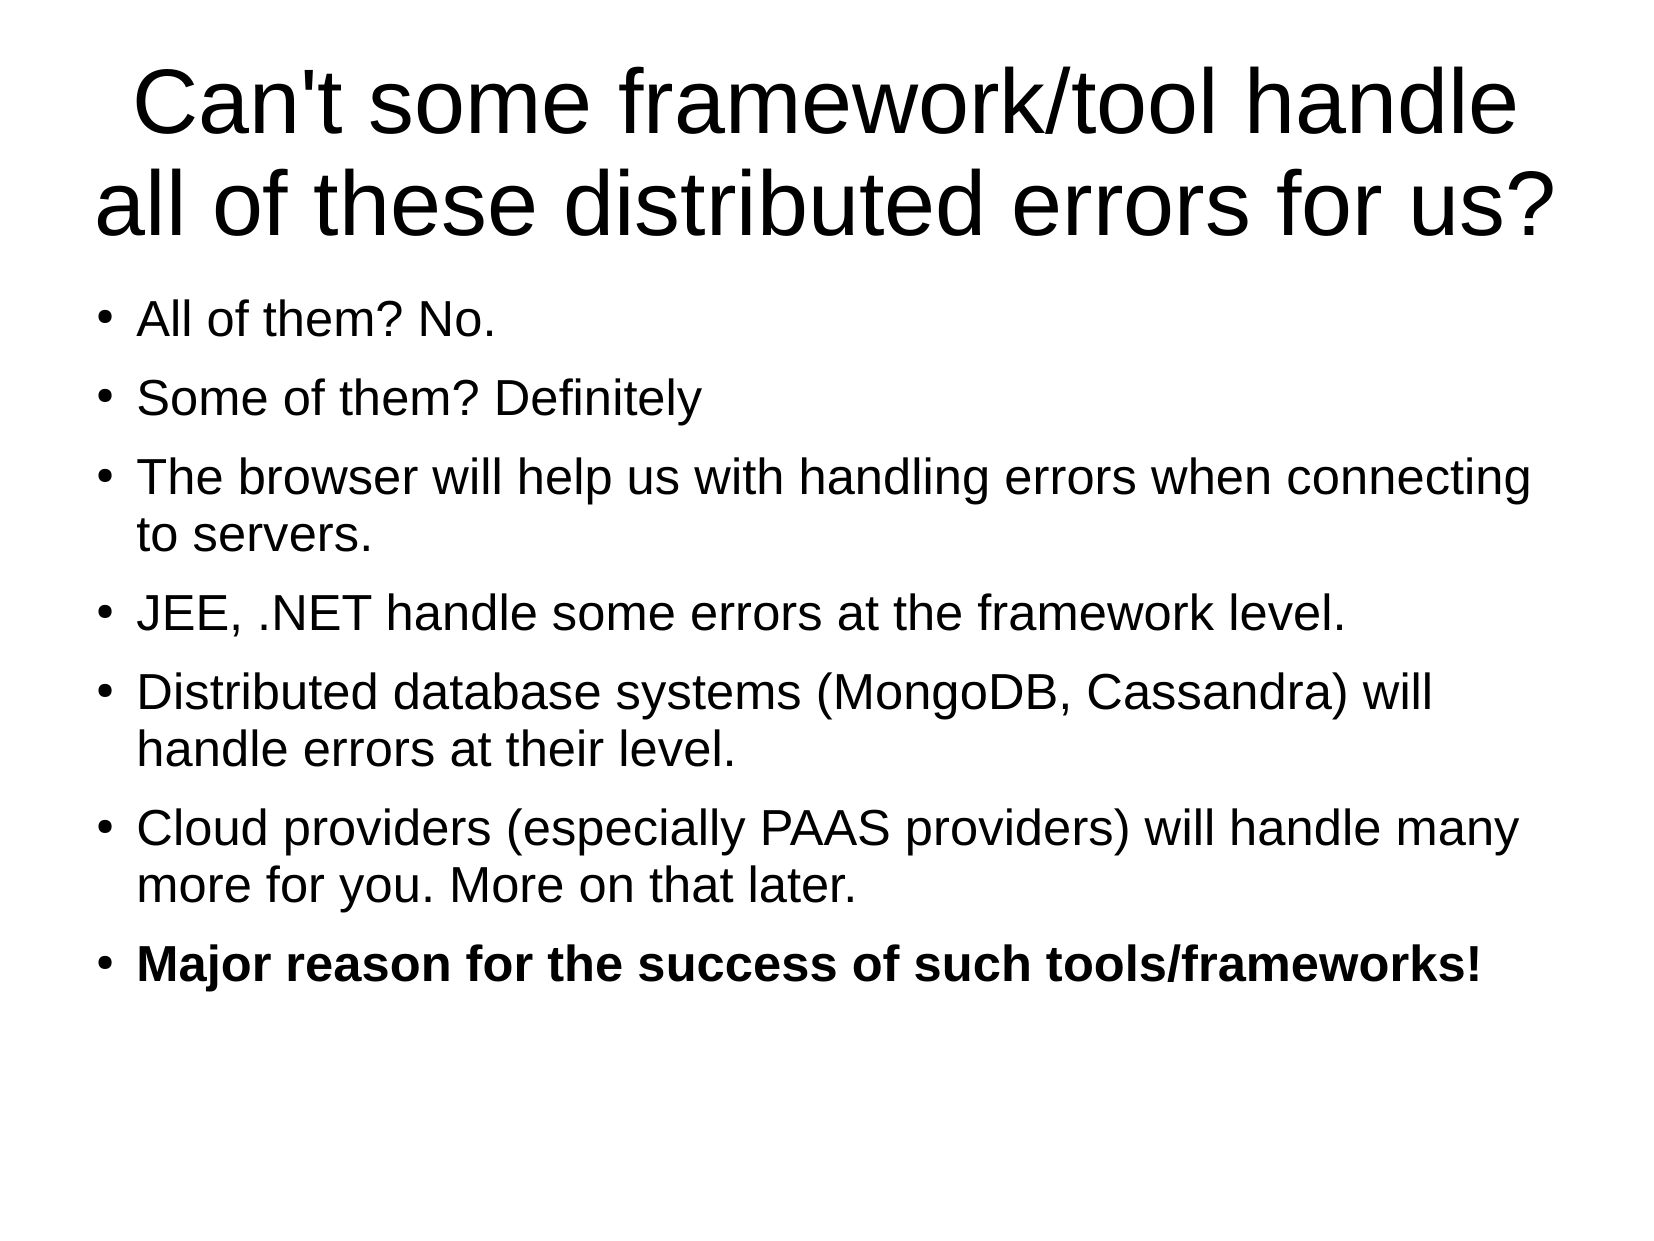

# Can't some framework/tool handle all of these distributed errors for us?
All of them? No.
Some of them? Definitely
The browser will help us with handling errors when connecting to servers.
JEE, .NET handle some errors at the framework level.
Distributed database systems (MongoDB, Cassandra) will handle errors at their level.
Cloud providers (especially PAAS providers) will handle many more for you. More on that later.
Major reason for the success of such tools/frameworks!